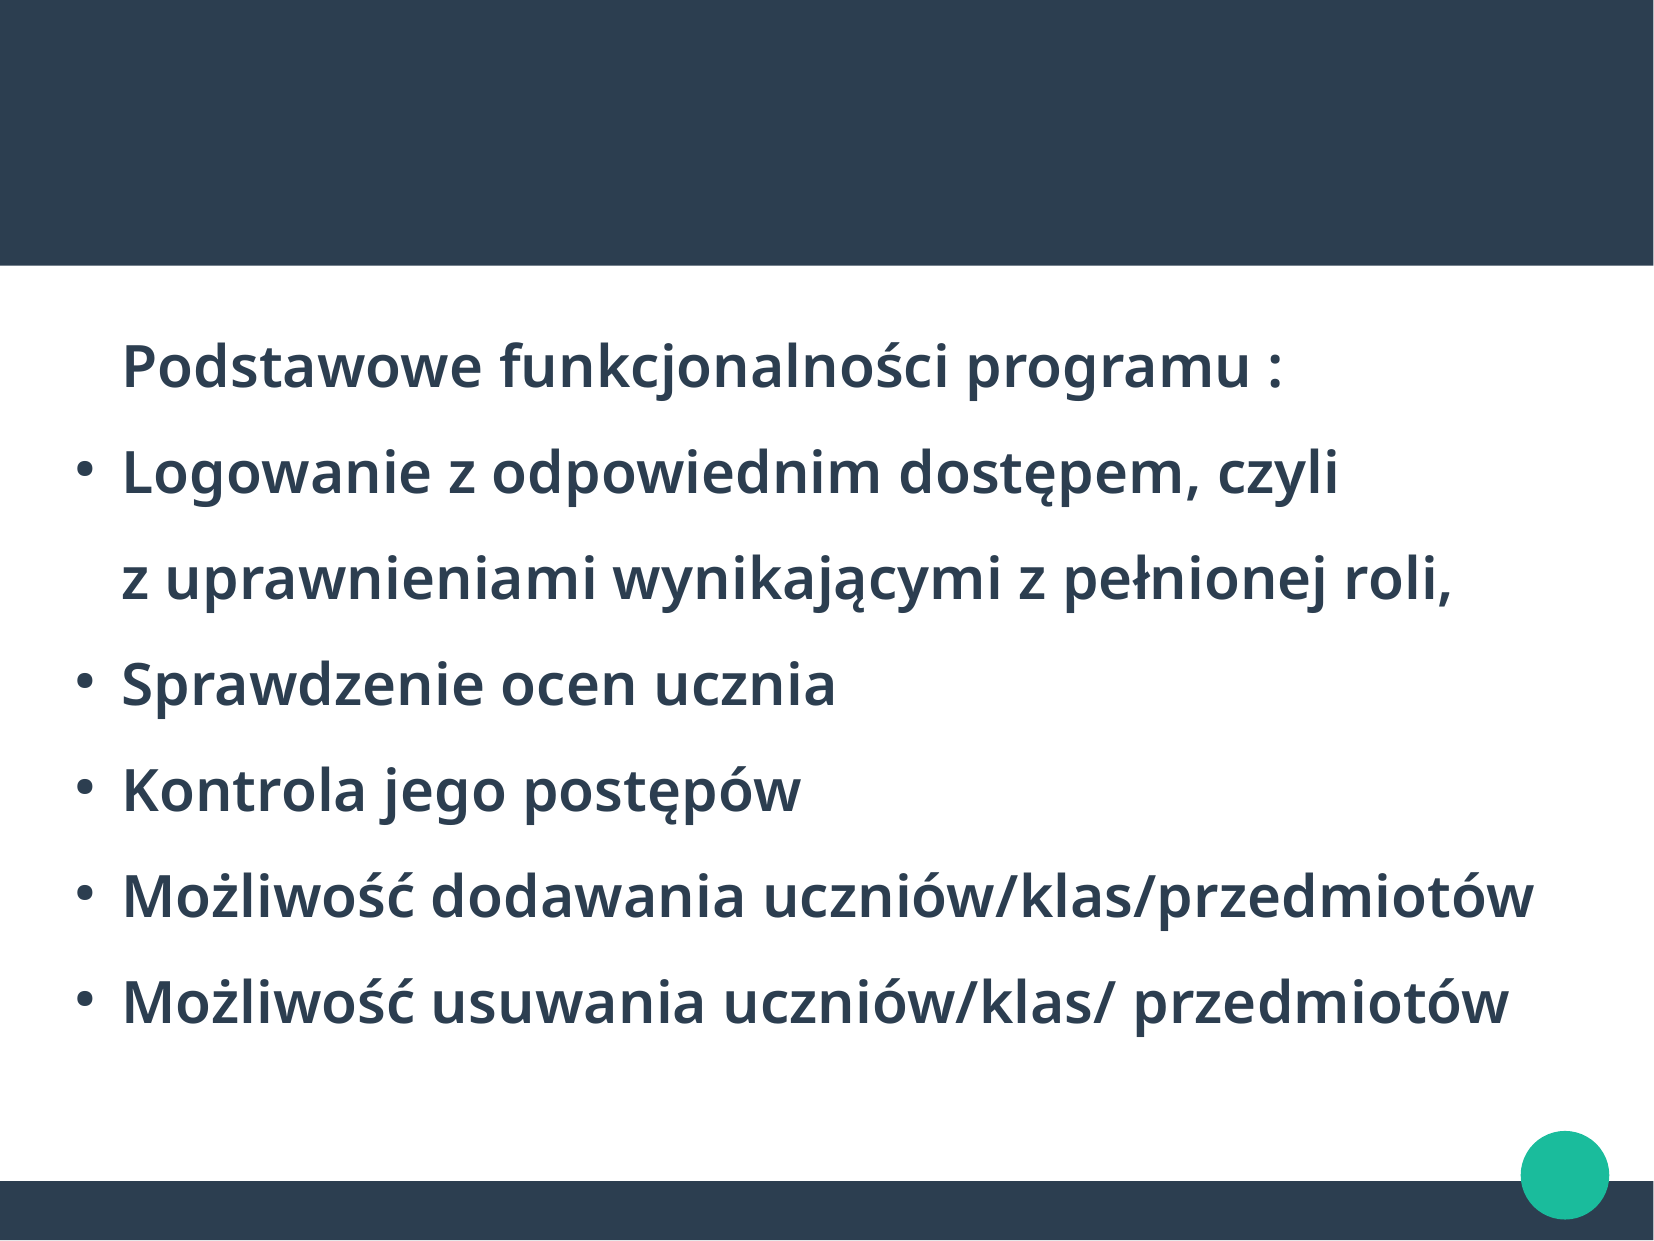

# Podstawowe funkcjonalności programu :
Logowanie z odpowiednim dostępem, czyli
z uprawnieniami wynikającymi z pełnionej roli,
Sprawdzenie ocen ucznia
Kontrola jego postępów
Możliwość dodawania uczniów/klas/przedmiotów
Możliwość usuwania uczniów/klas/ przedmiotów